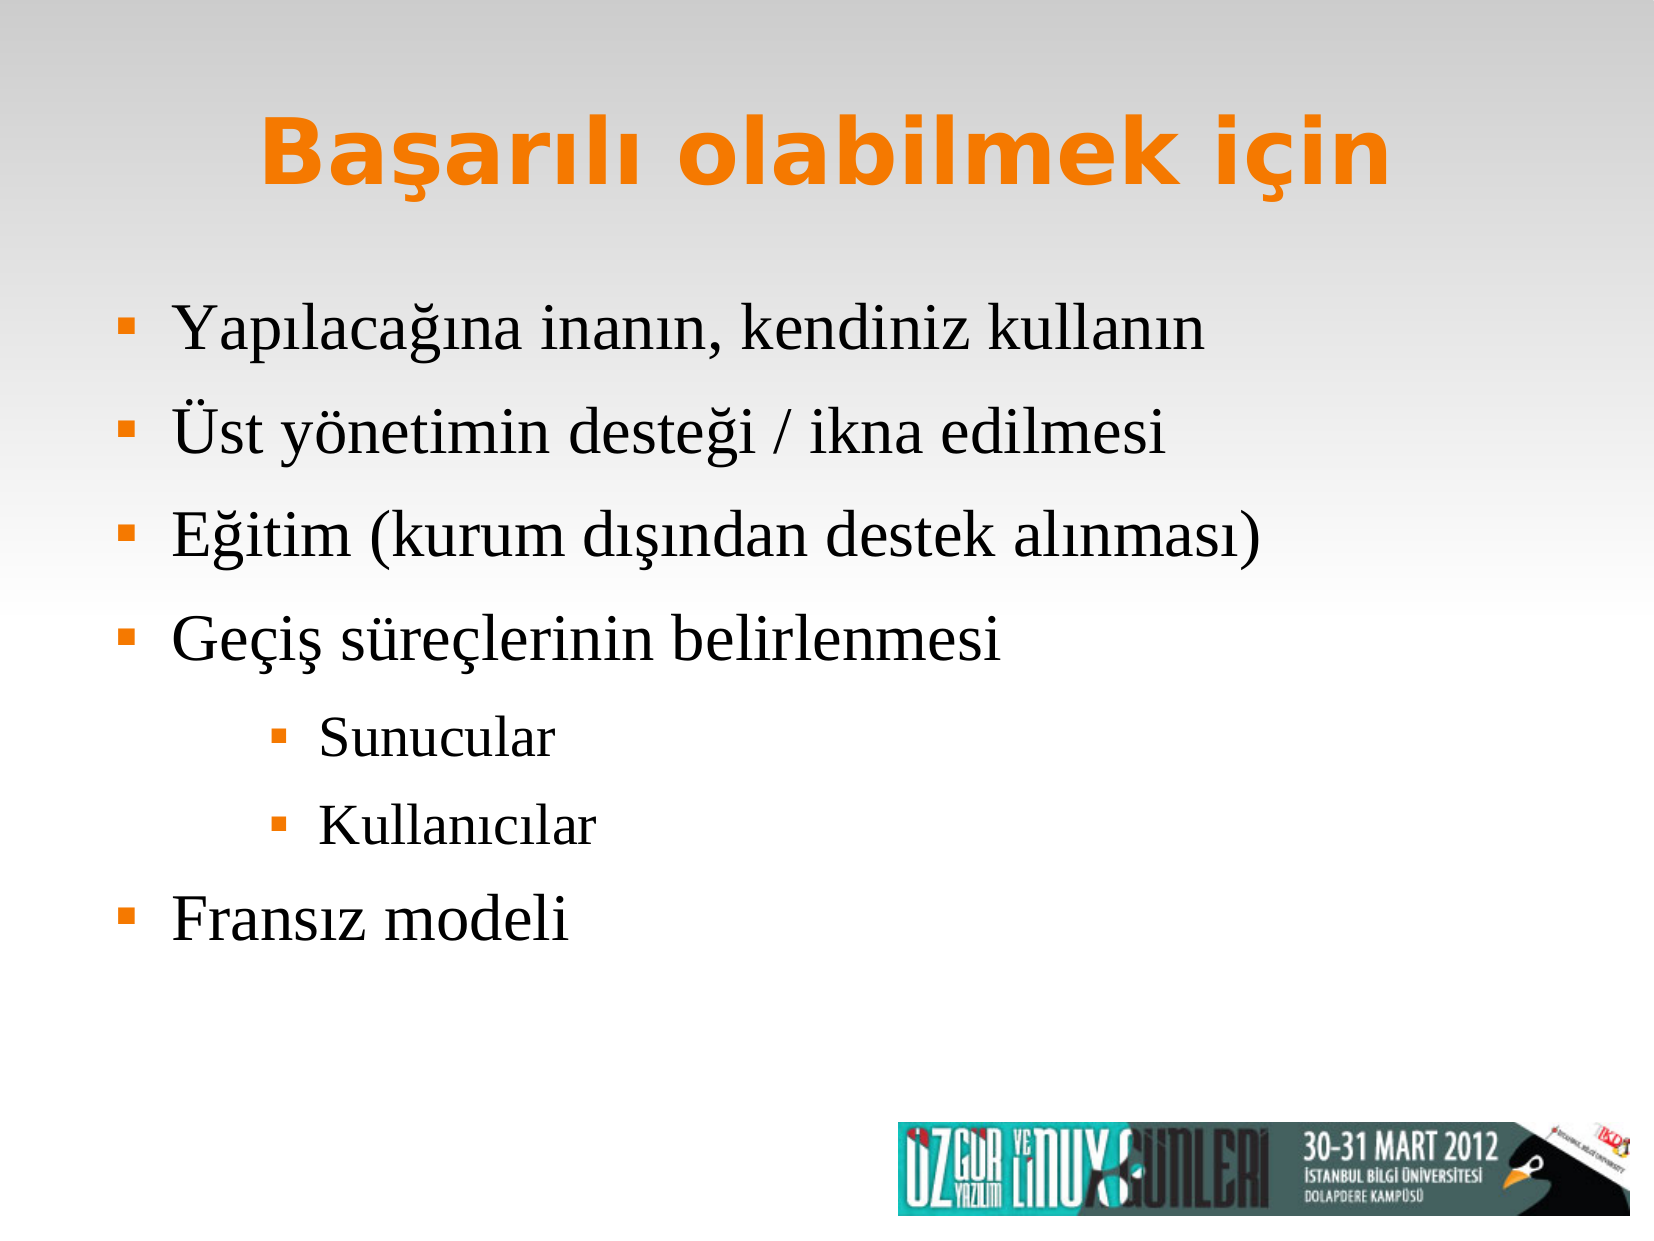

# Başarılı olabilmek için
Yapılacağına inanın, kendiniz kullanın
Üst yönetimin desteği / ikna edilmesi
Eğitim (kurum dışından destek alınması)
Geçiş süreçlerinin belirlenmesi
Sunucular
Kullanıcılar
Fransız modeli